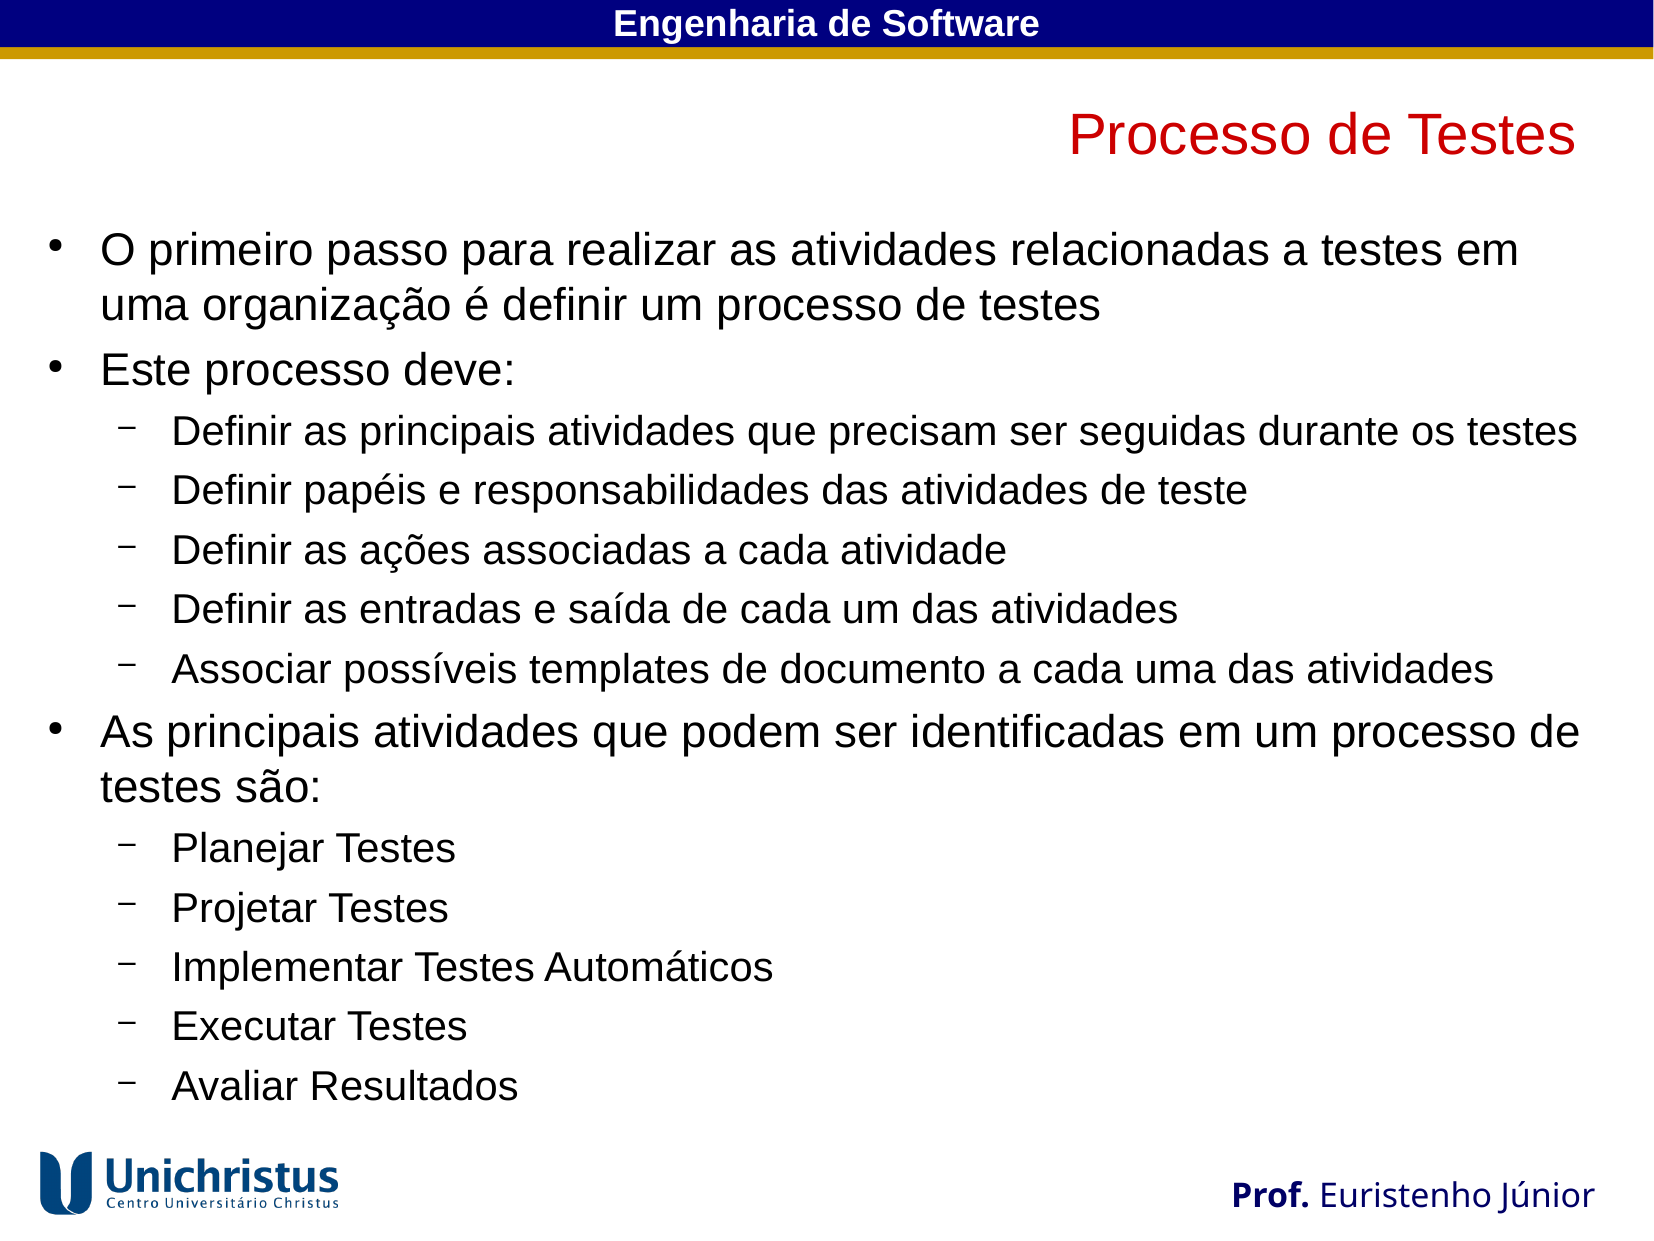

Engenharia de Software
Processo de Testes
# O primeiro passo para realizar as atividades relacionadas a testes em uma organização é definir um processo de testes
Este processo deve:
Definir as principais atividades que precisam ser seguidas durante os testes
Definir papéis e responsabilidades das atividades de teste
Definir as ações associadas a cada atividade
Definir as entradas e saída de cada um das atividades
Associar possíveis templates de documento a cada uma das atividades
As principais atividades que podem ser identificadas em um processo de testes são:
Planejar Testes
Projetar Testes
Implementar Testes Automáticos
Executar Testes
Avaliar Resultados
Prof. Euristenho Júnior